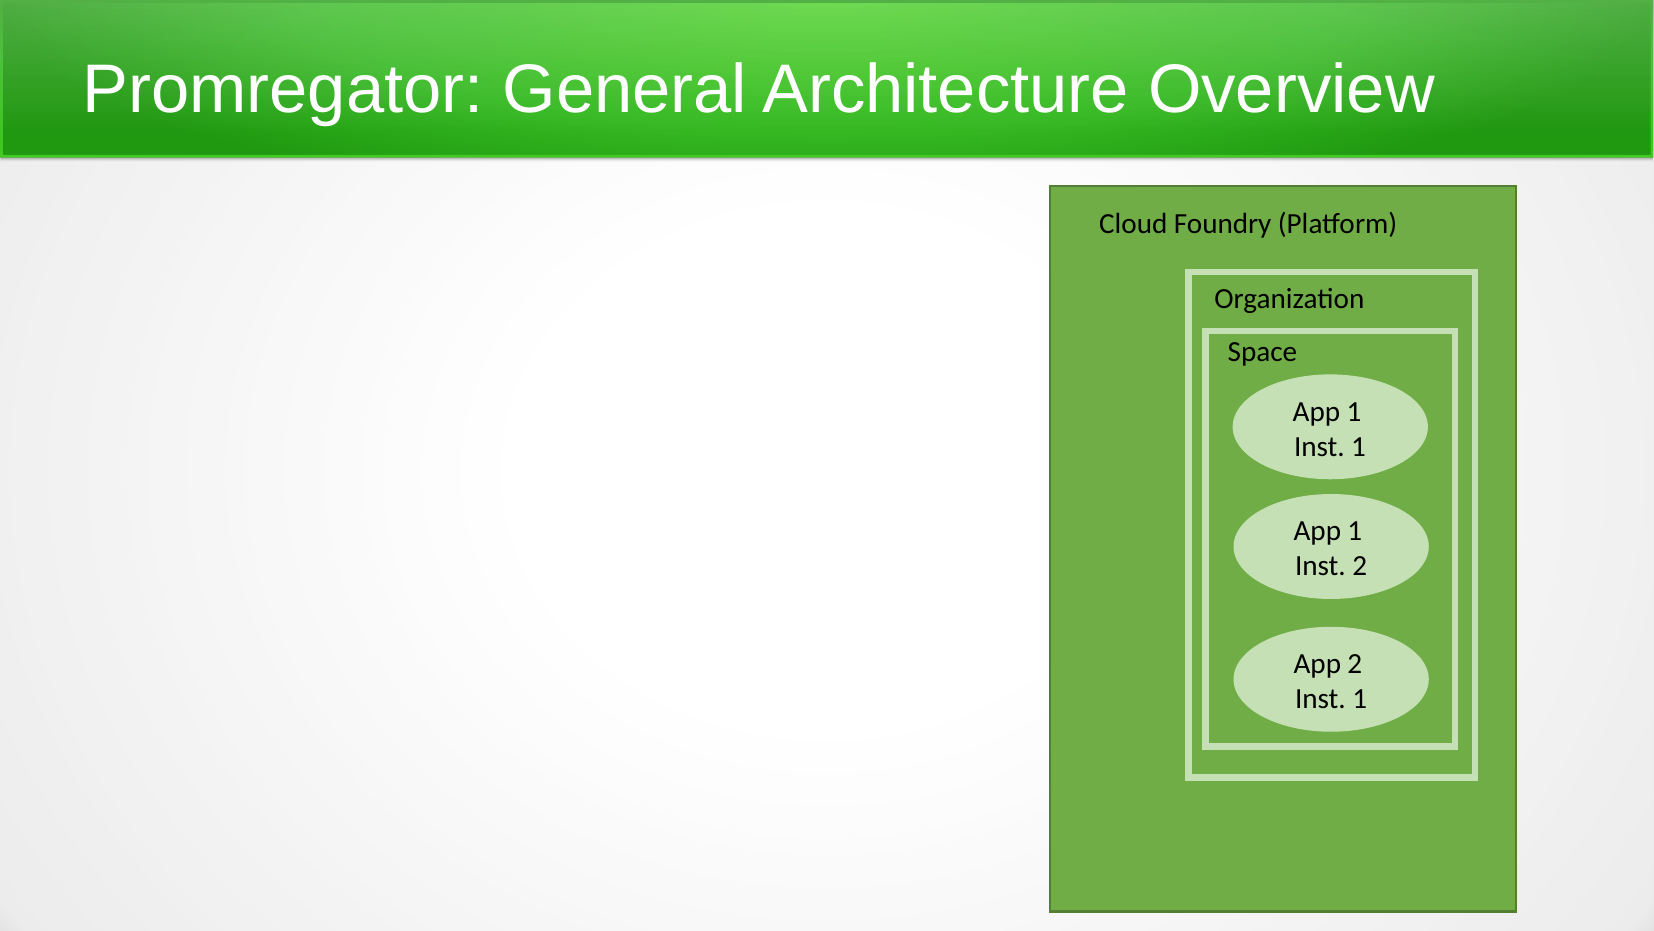

# Promregator: General Architecture Overview
Cloud Foundry (Platform)
Organization
Space
App 1
Inst. 1
App 1
Inst. 2
App 2
Inst. 1